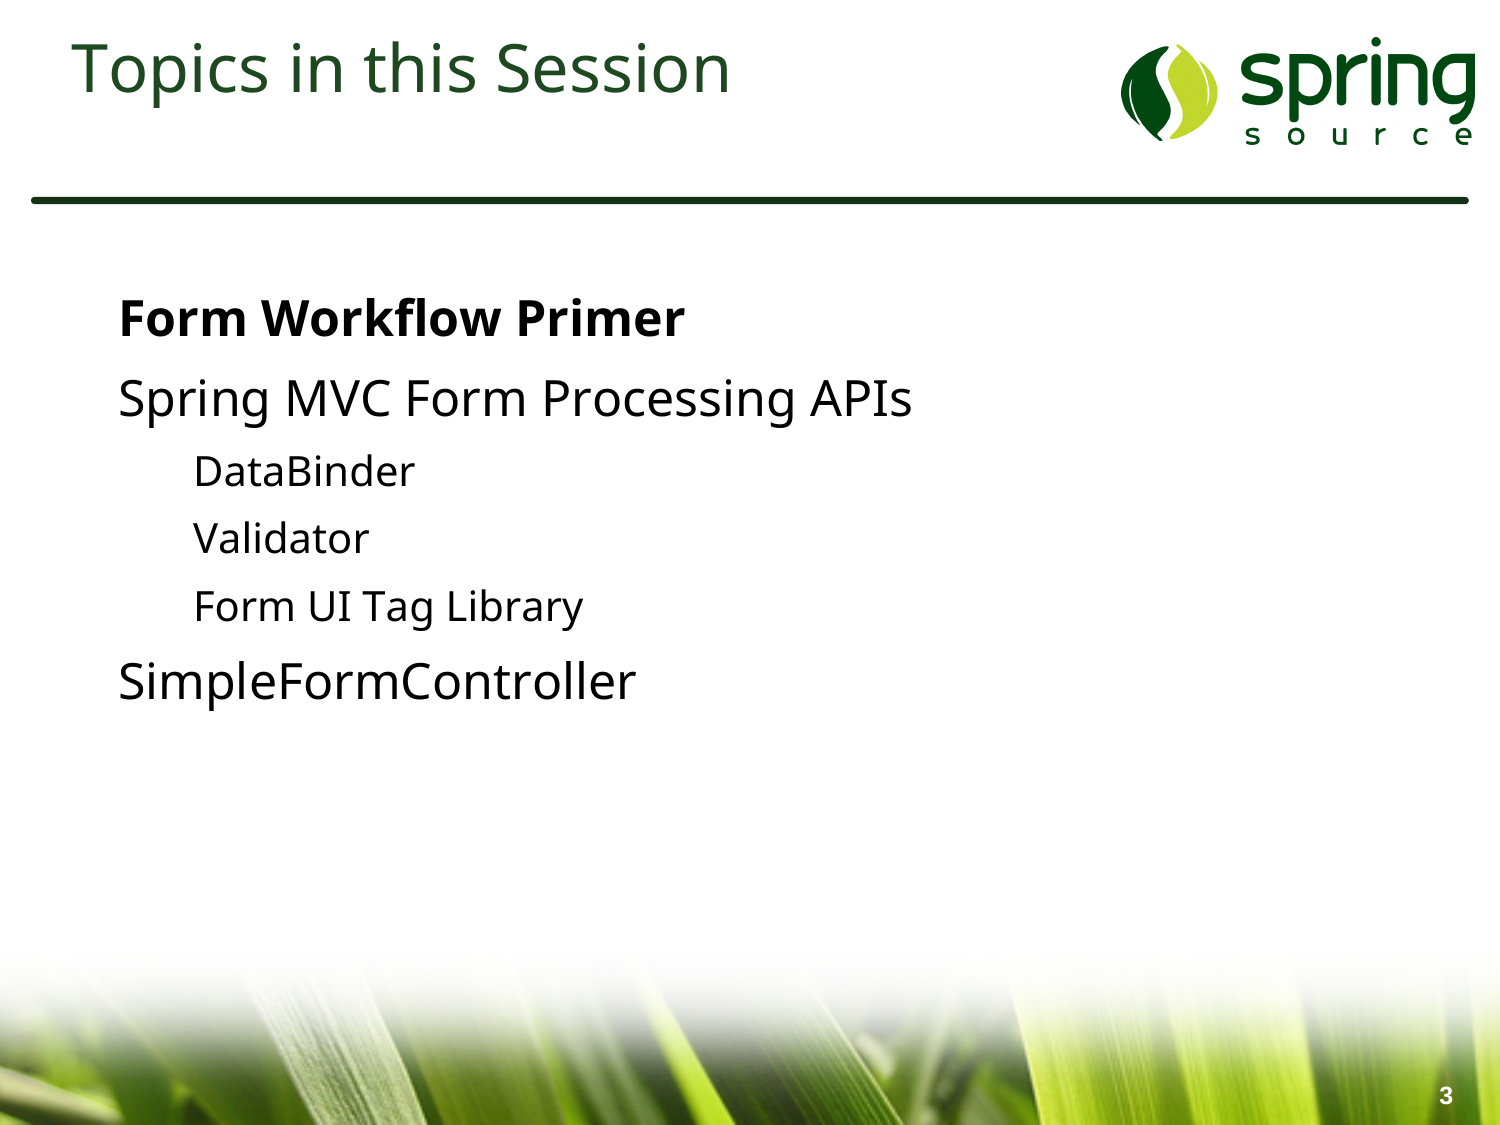

# Topics in this Session
Form Workflow Primer
Spring MVC Form Processing APIs
DataBinder
Validator
Form UI Tag Library
SimpleFormController